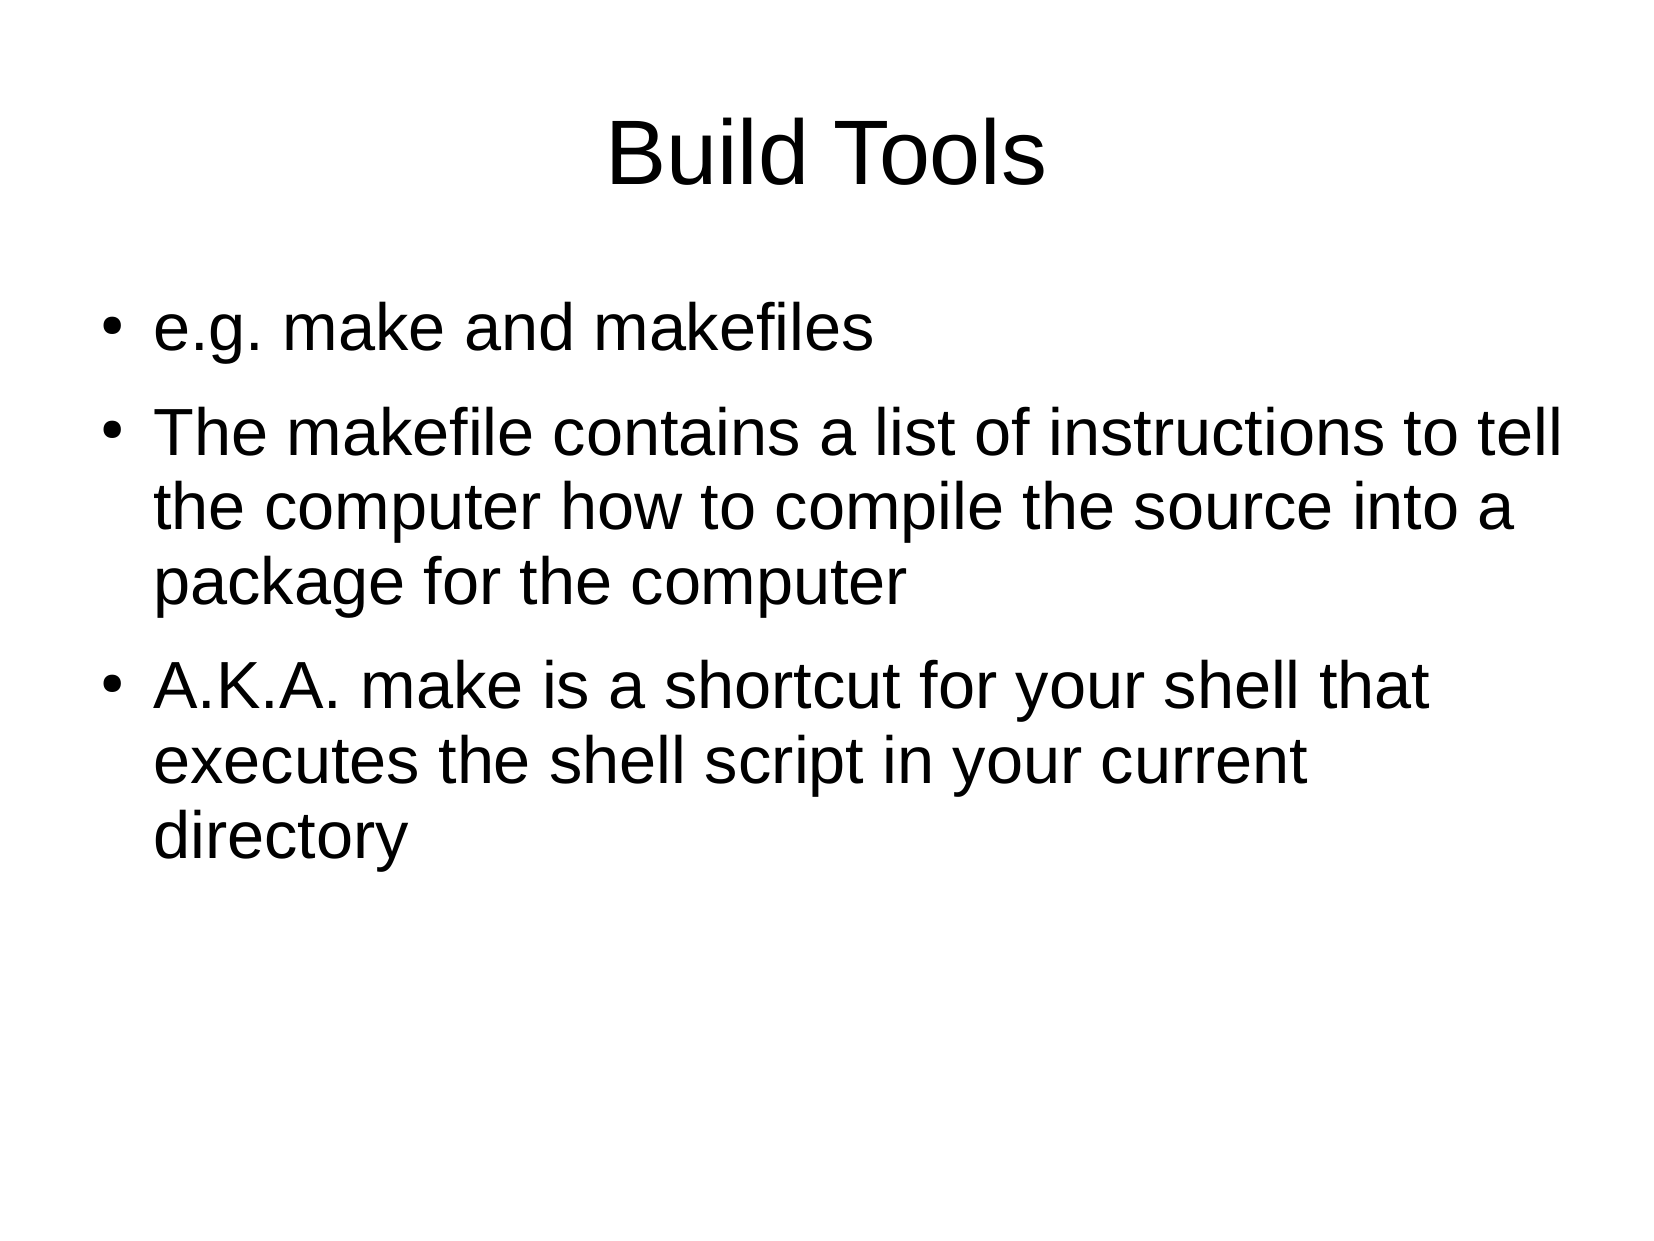

# Build Tools
e.g. make and makefiles
The makefile contains a list of instructions to tell the computer how to compile the source into a package for the computer
A.K.A. make is a shortcut for your shell that executes the shell script in your current directory